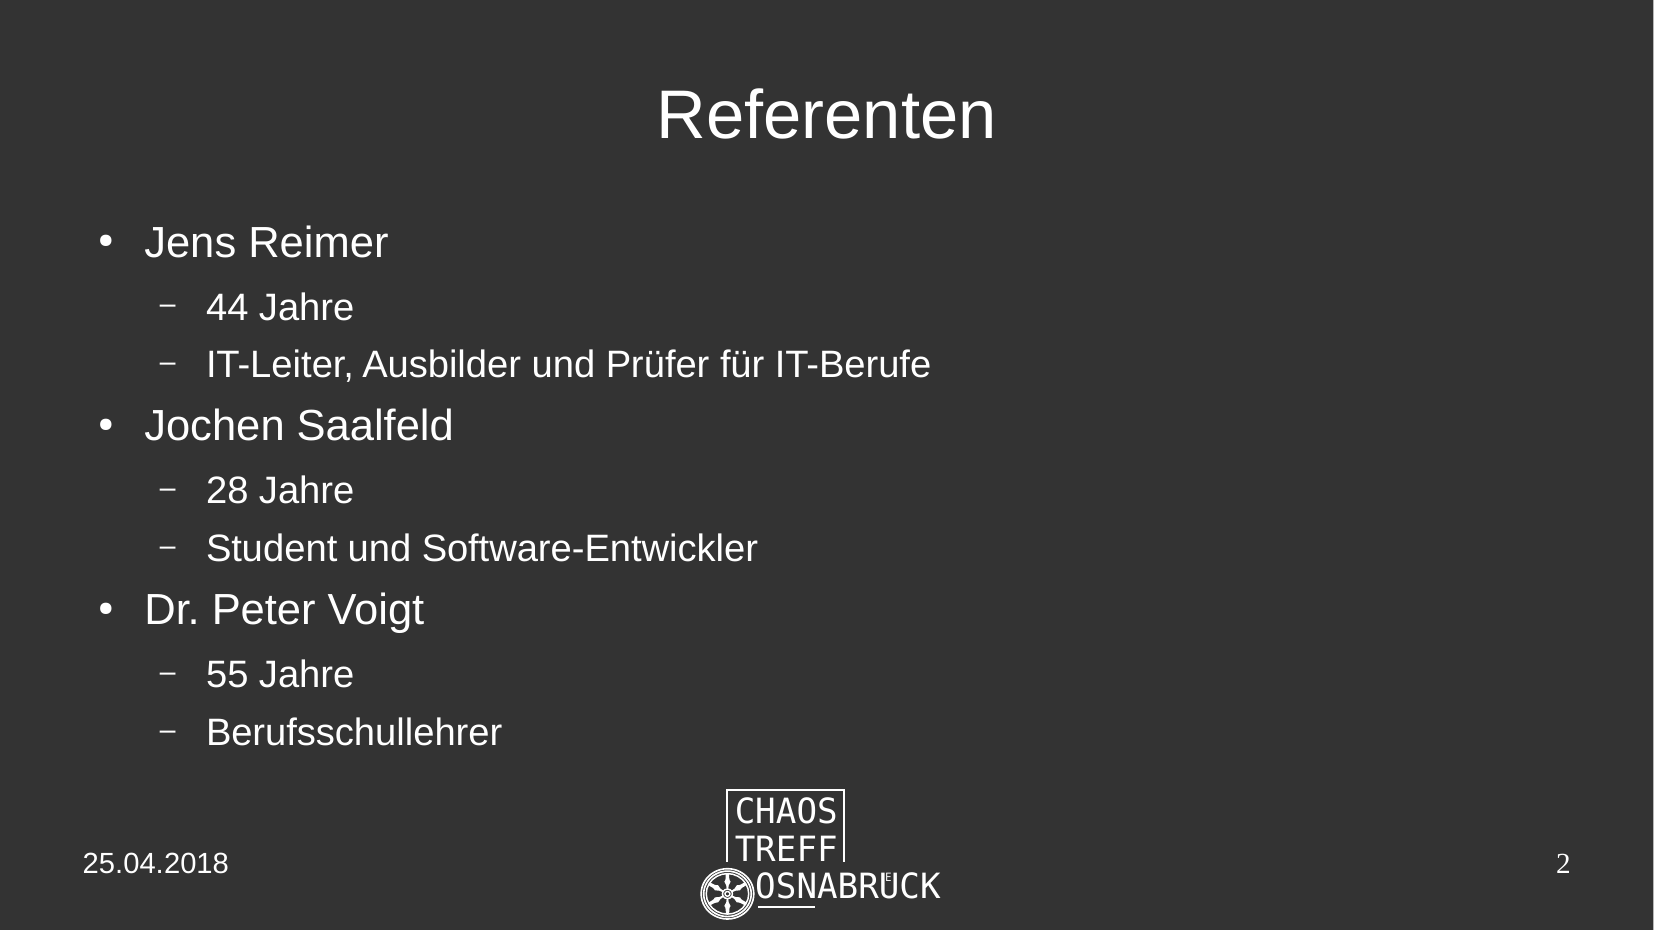

# Referenten
Jens Reimer
44 Jahre
IT-Leiter, Ausbilder und Prüfer für IT-Berufe
Jochen Saalfeld
28 Jahre
Student und Software-Entwickler
Dr. Peter Voigt
55 Jahre
Berufsschullehrer
2